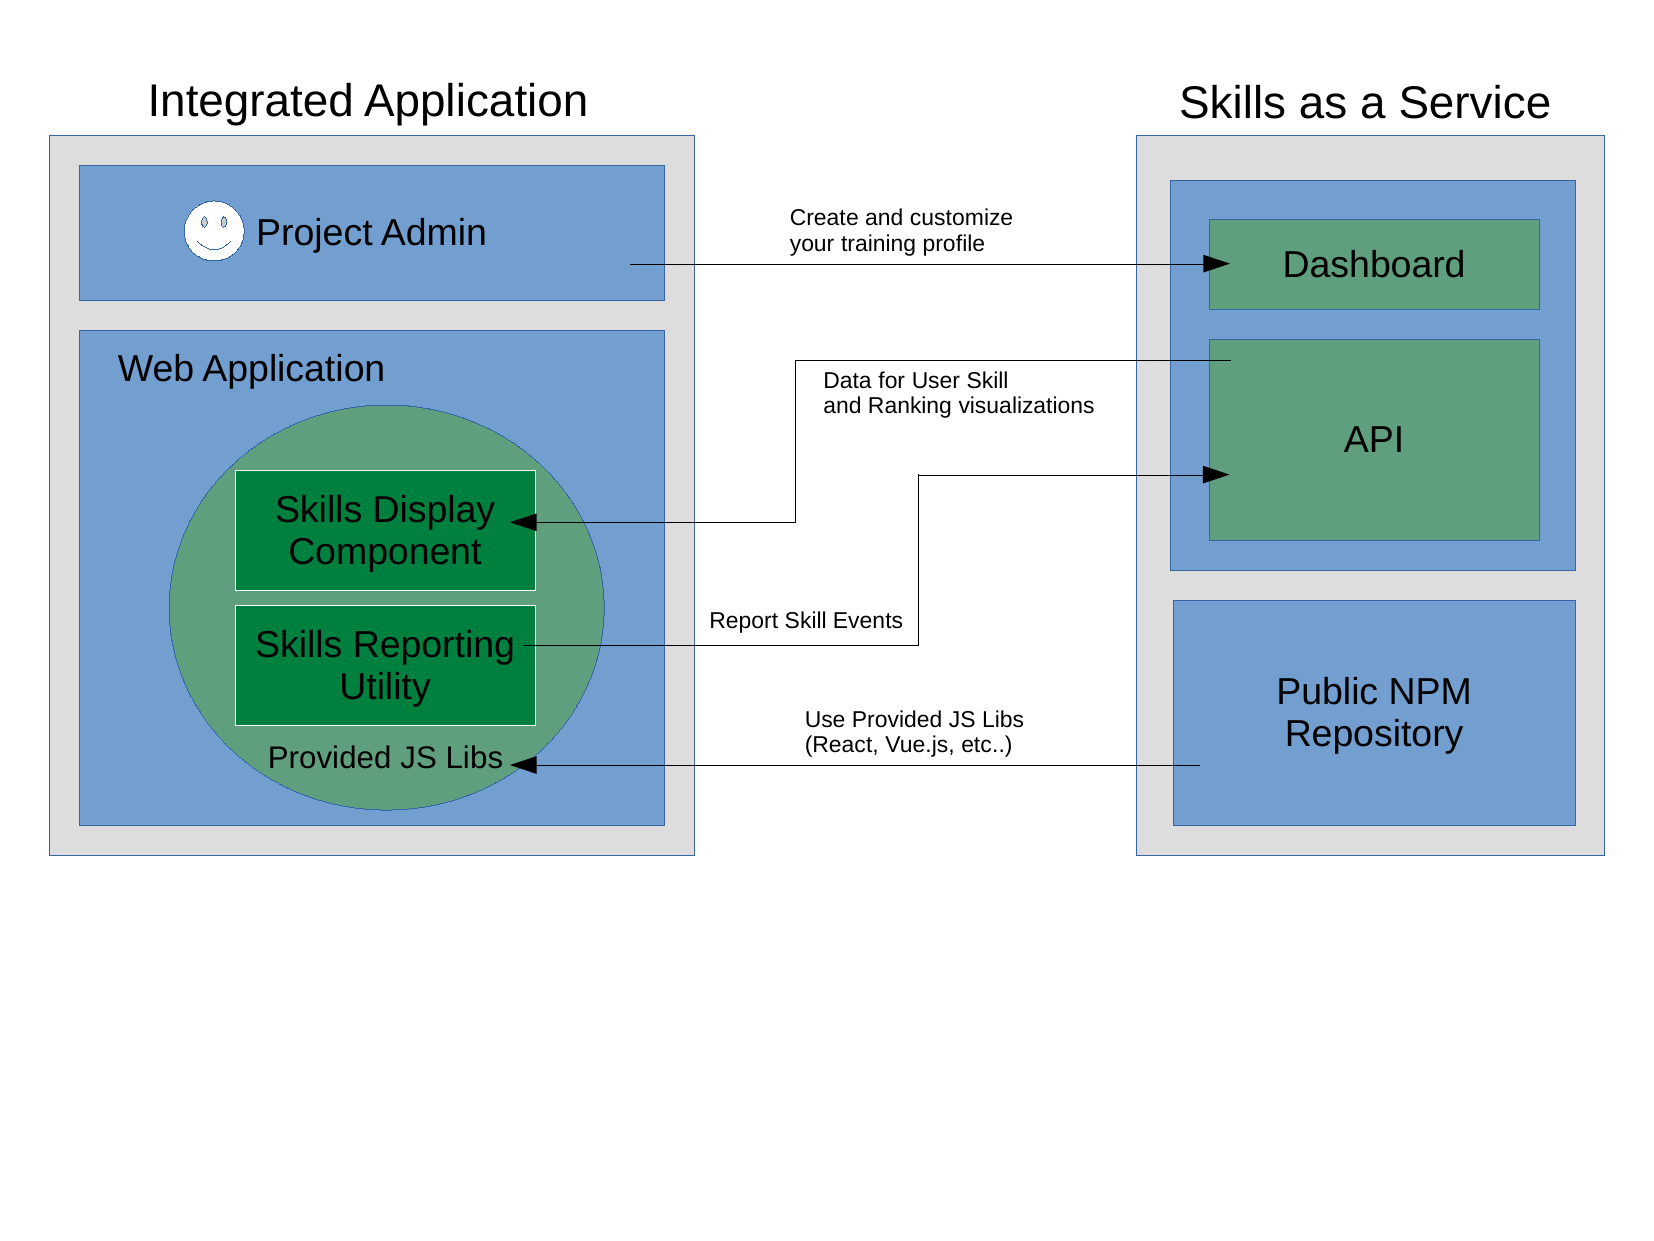

Integrated Application
Skills as a Service
Project Admin
Create and customize
your training profile
Dashboard
API
Web Application
Data for User Skill
and Ranking visualizations
Skills Display
Component
Report Skill Events
Public NPM
Repository
Skills Reporting
Utility
Use Provided JS Libs
(React, Vue.js, etc..)
Provided JS Libs